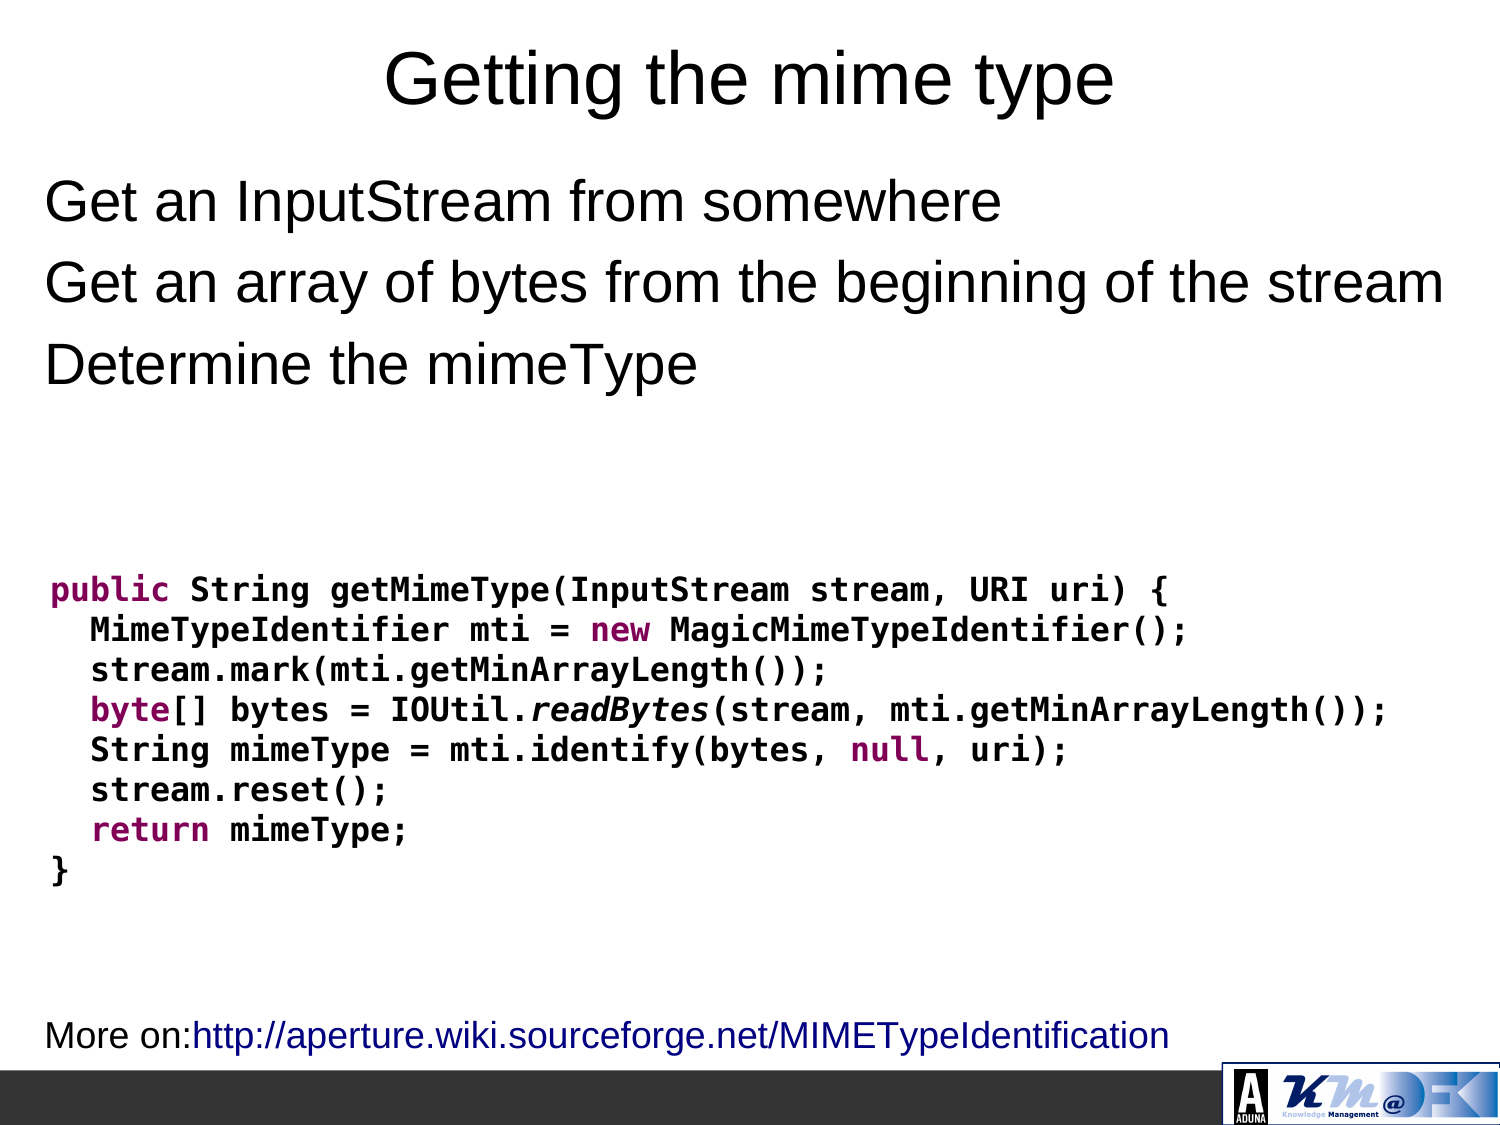

# Getting the mime type
Get an InputStream from somewhere
Get an array of bytes from the beginning of the stream
Determine the mimeType
public String getMimeType(InputStream stream, URI uri) {
 MimeTypeIdentifier mti = new MagicMimeTypeIdentifier();
 stream.mark(mti.getMinArrayLength());
 byte[] bytes = IOUtil.readBytes(stream, mti.getMinArrayLength());
 String mimeType = mti.identify(bytes, null, uri);
 stream.reset();
 return mimeType;
}
More on:http://aperture.wiki.sourceforge.net/MIMETypeIdentification